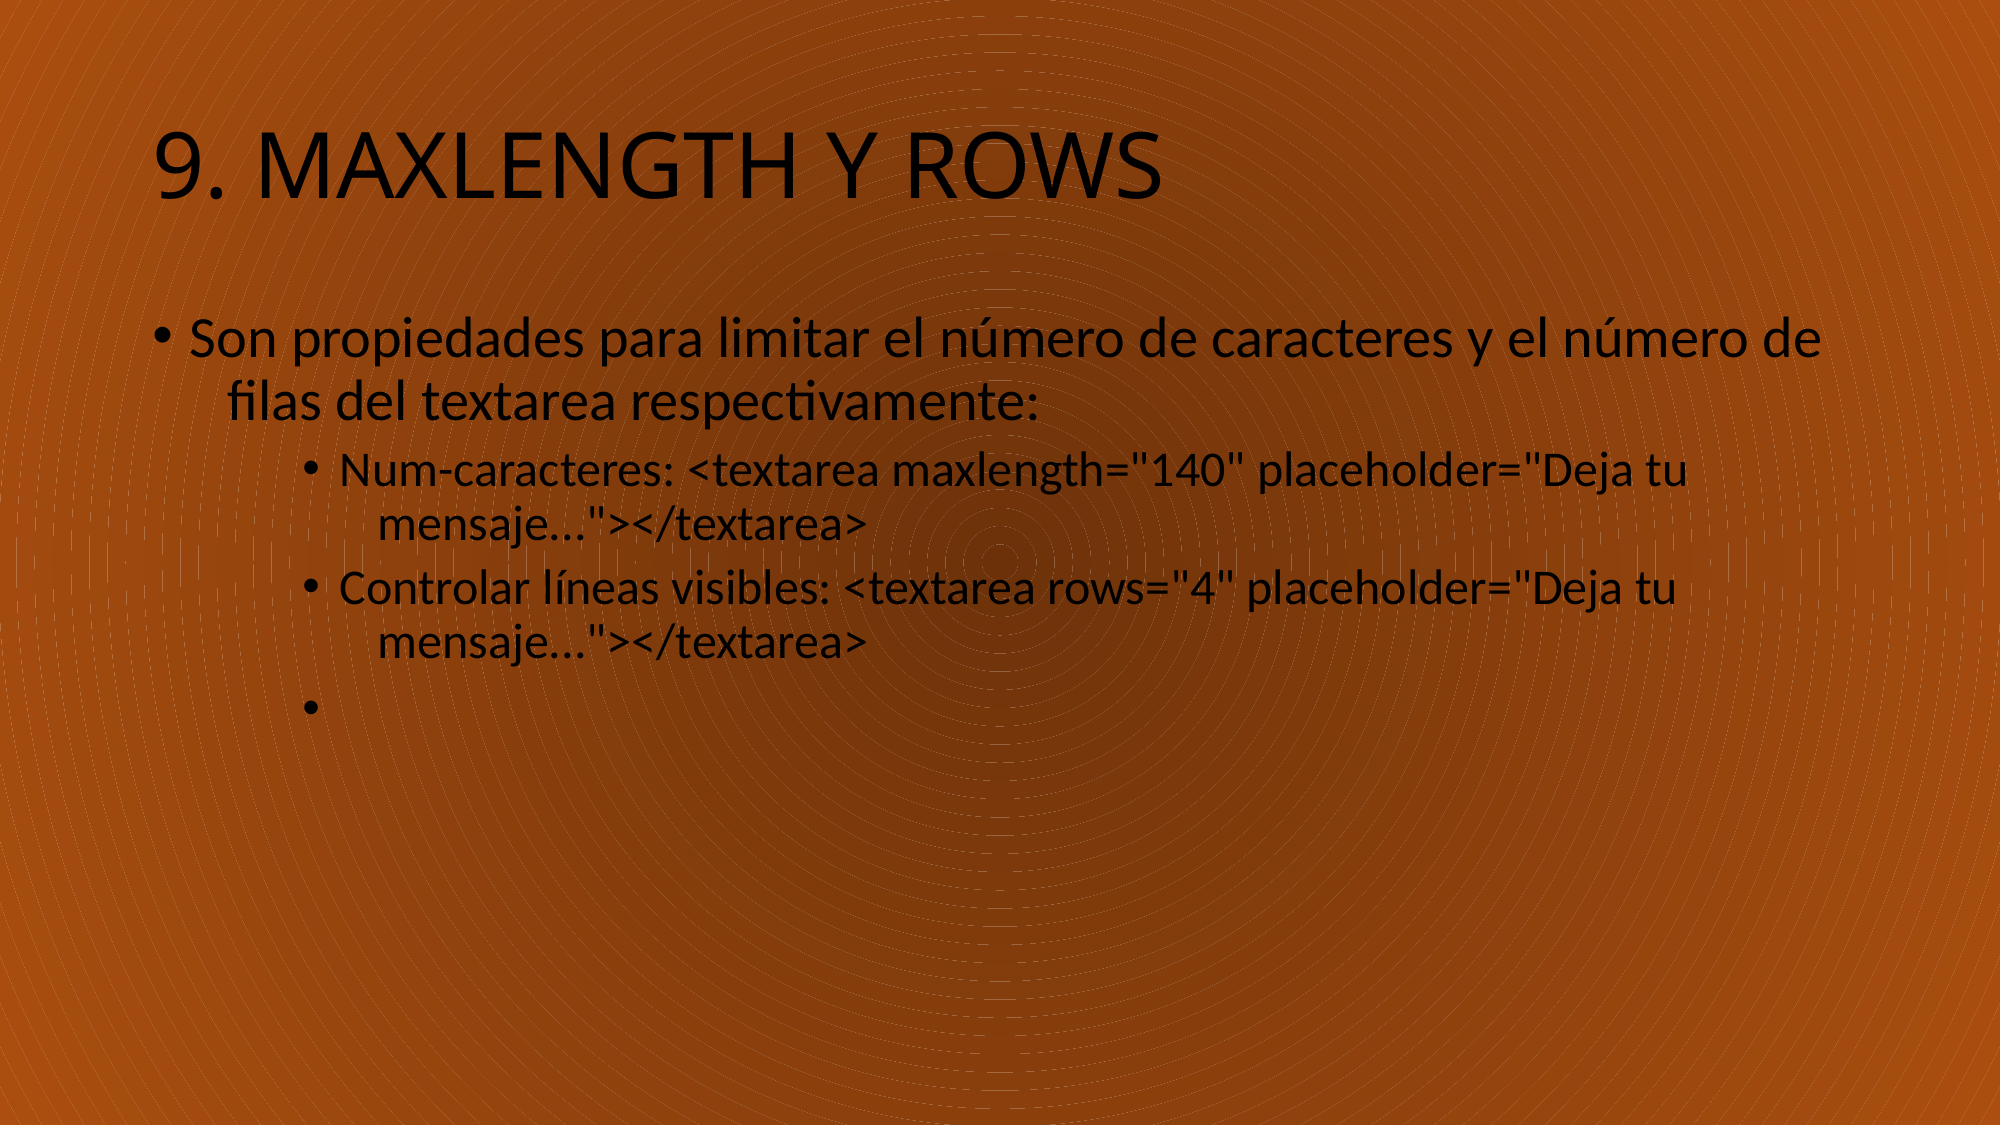

# 9. MAXLENGTH Y ROWS
Son propiedades para limitar el número de caracteres y el número de filas del textarea respectivamente:
Num-caracteres: <textarea maxlength="140" placeholder="Deja tu mensaje..."></textarea>
Controlar líneas visibles: <textarea rows="4" placeholder="Deja tu mensaje..."></textarea>